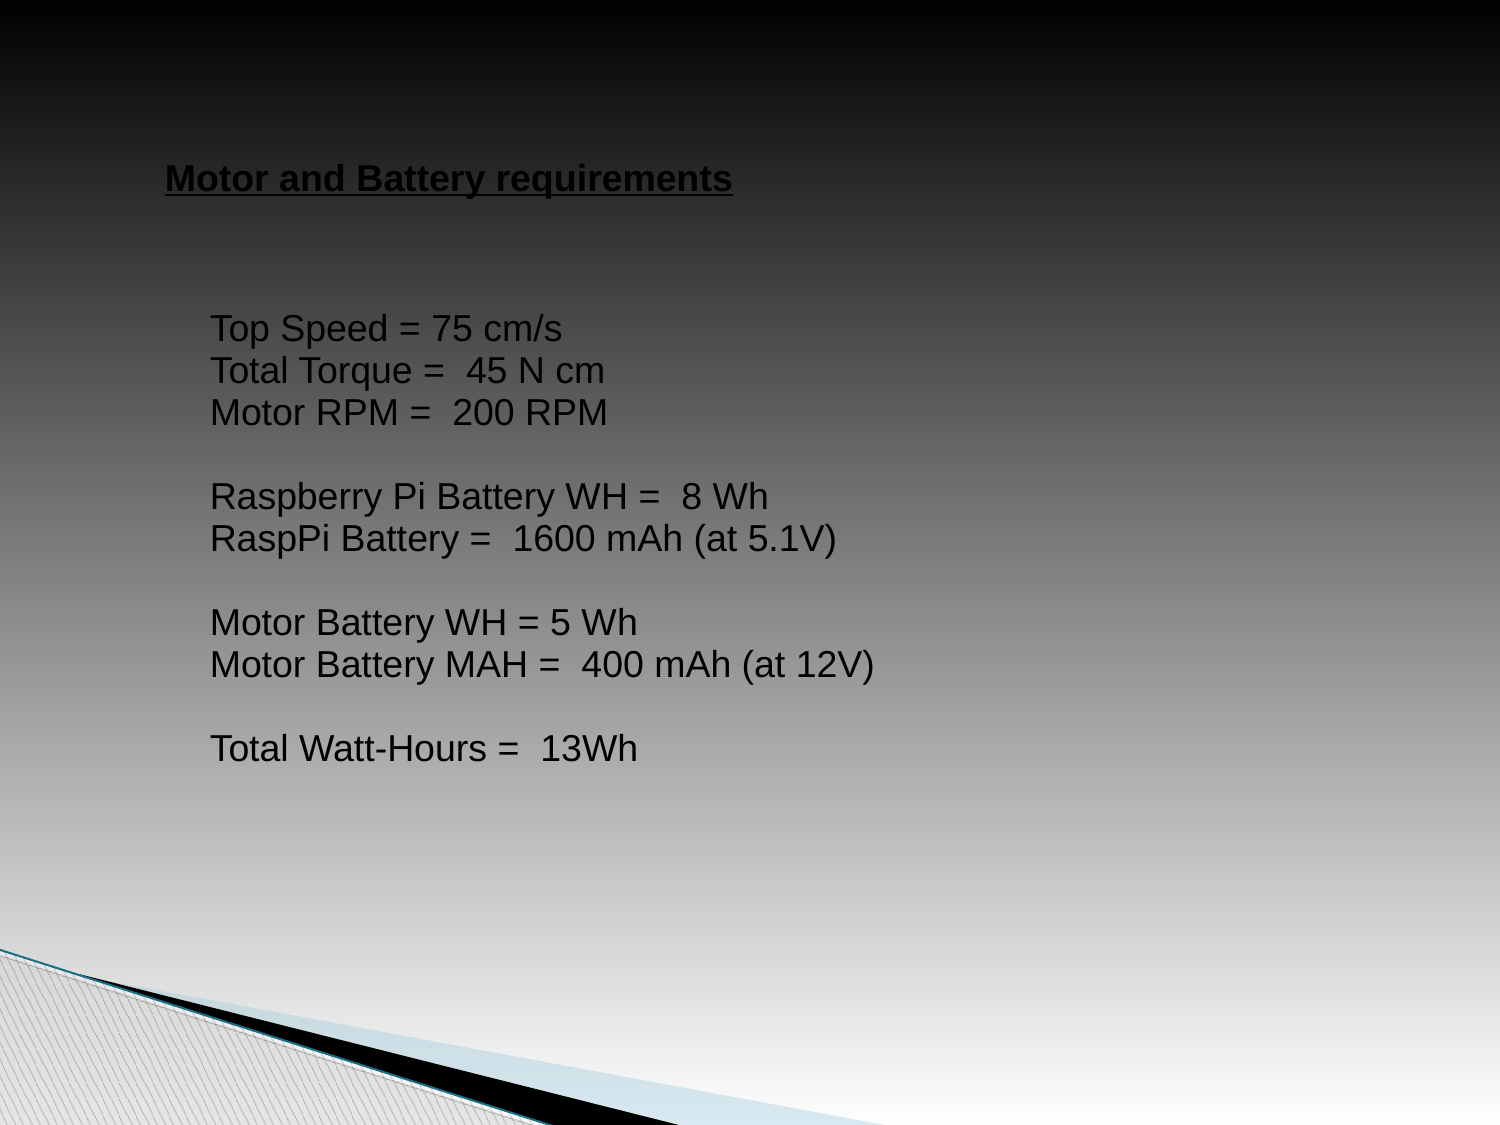

Motor and Battery requirements
Top Speed = 75 cm/s
Total Torque = 45 N cm
Motor RPM = 200 RPM
Raspberry Pi Battery WH = 8 Wh
RaspPi Battery = 1600 mAh (at 5.1V)
Motor Battery WH = 5 Wh
Motor Battery MAH = 400 mAh (at 12V)
Total Watt-Hours = 13Wh